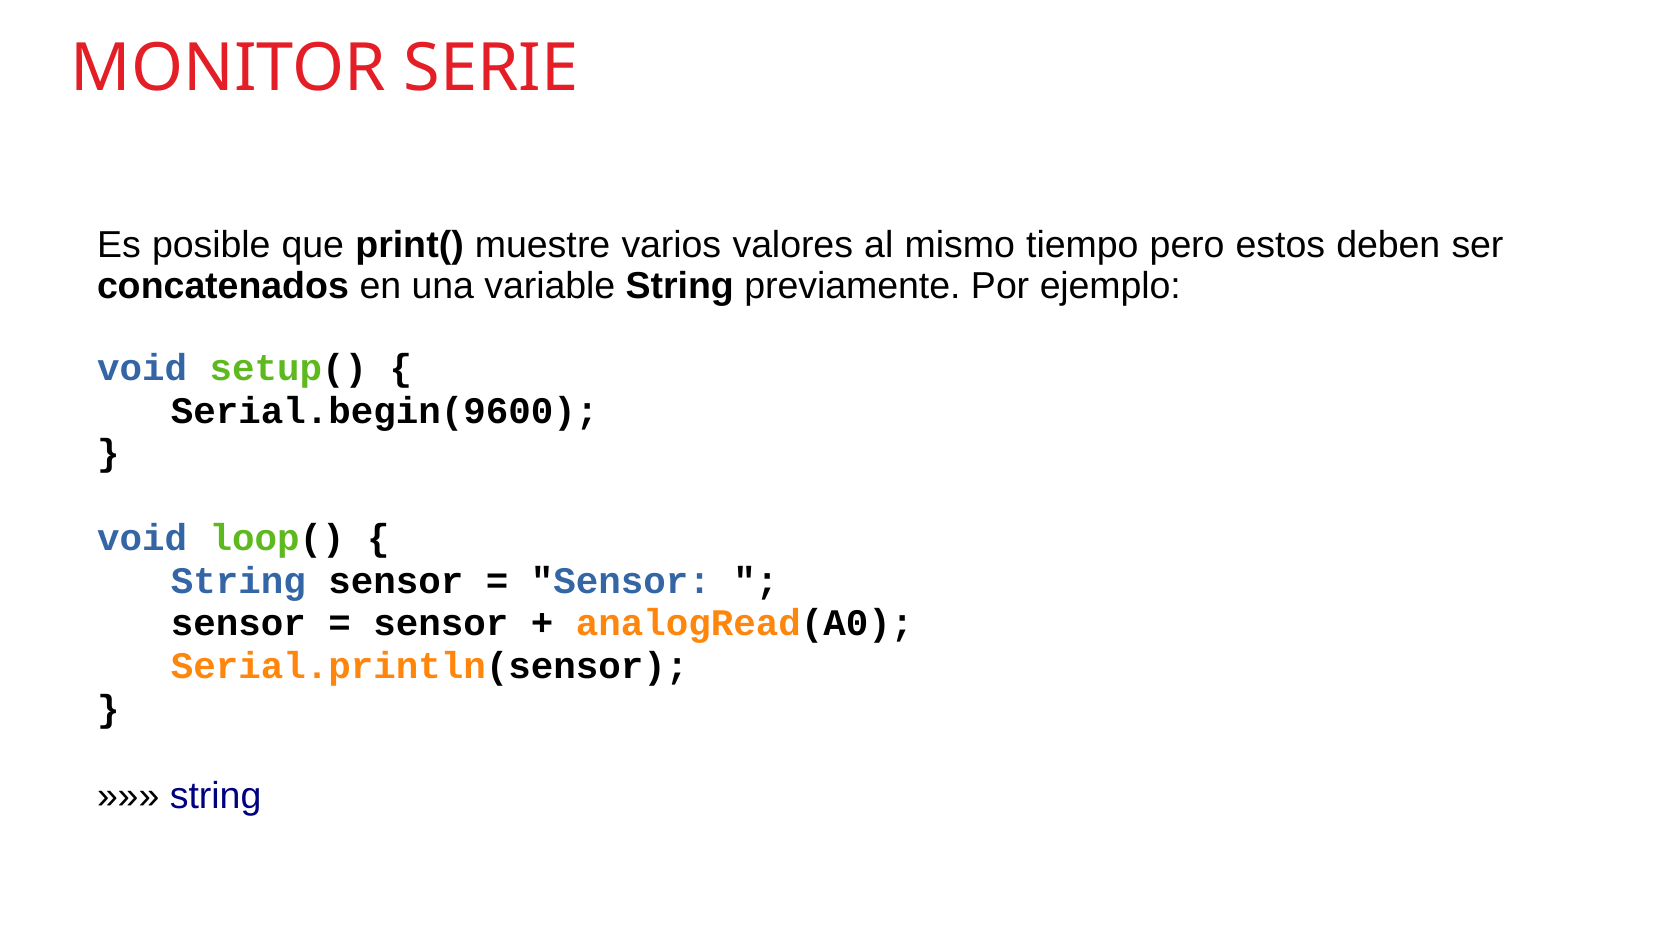

# MONITOR SERIE
Es posible que print() muestre varios valores al mismo tiempo pero estos deben ser concatenados en una variable String previamente. Por ejemplo:
void setup() {
	Serial.begin(9600);
}
void loop() {
	String sensor = "Sensor: ";
	sensor = sensor + analogRead(A0);
	Serial.println(sensor);
}
»»» string